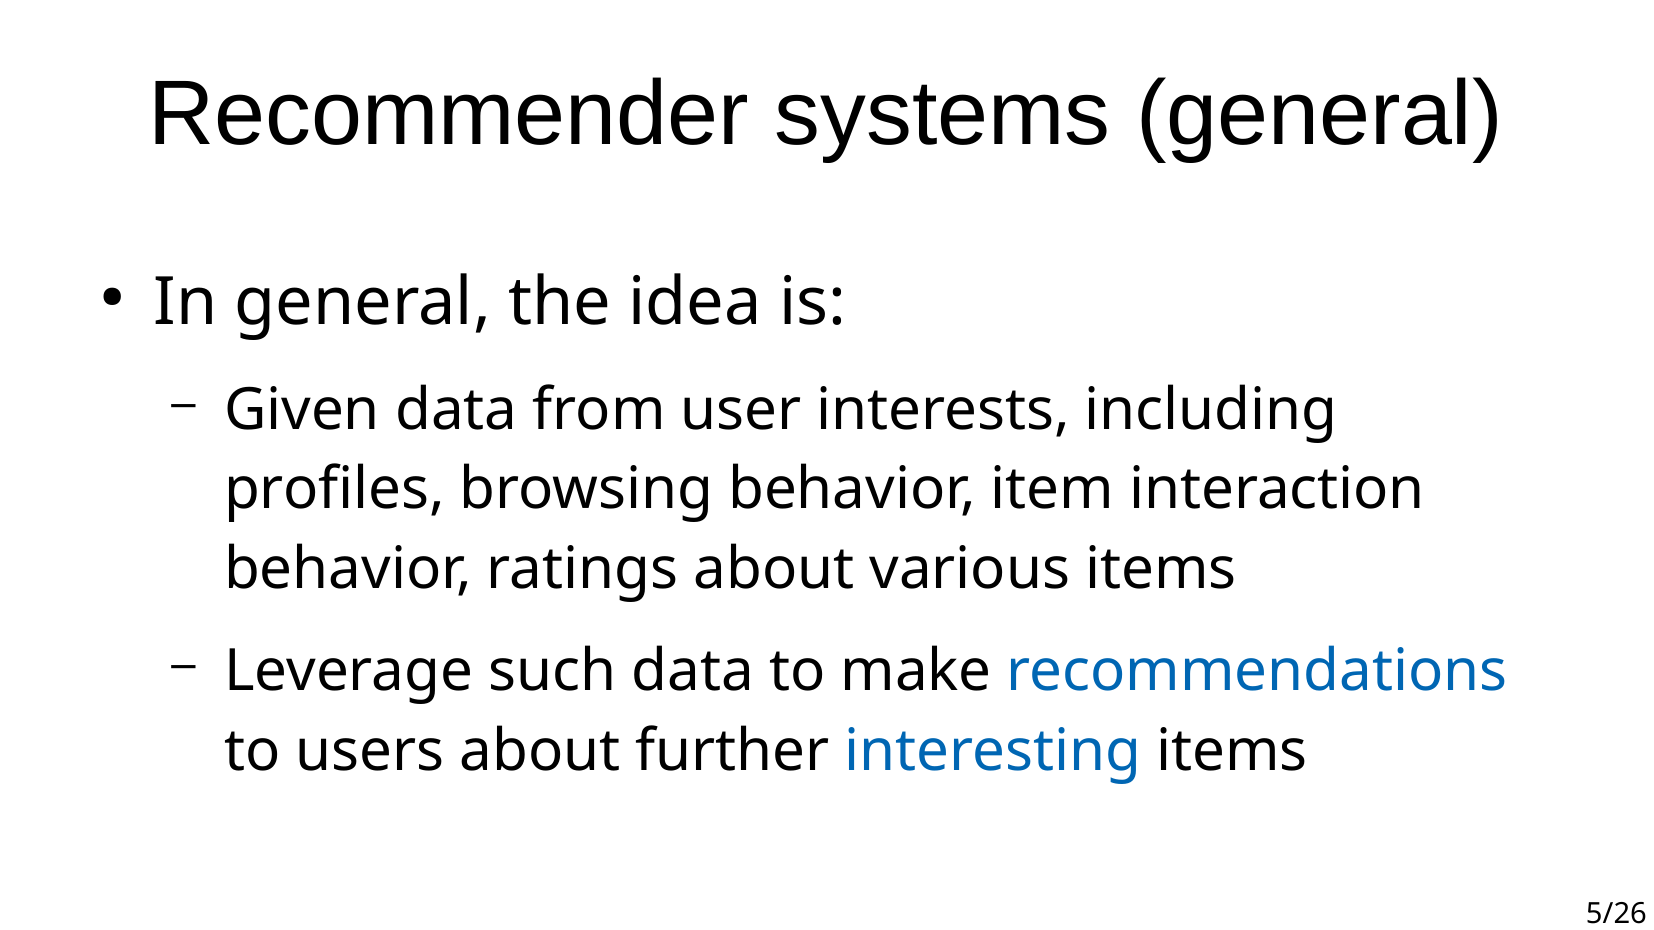

# Recommender systems (general)
In general, the idea is:
Given data from user interests, including profiles, browsing behavior, item interaction behavior, ratings about various items
Leverage such data to make recommendations to users about further interesting items
5